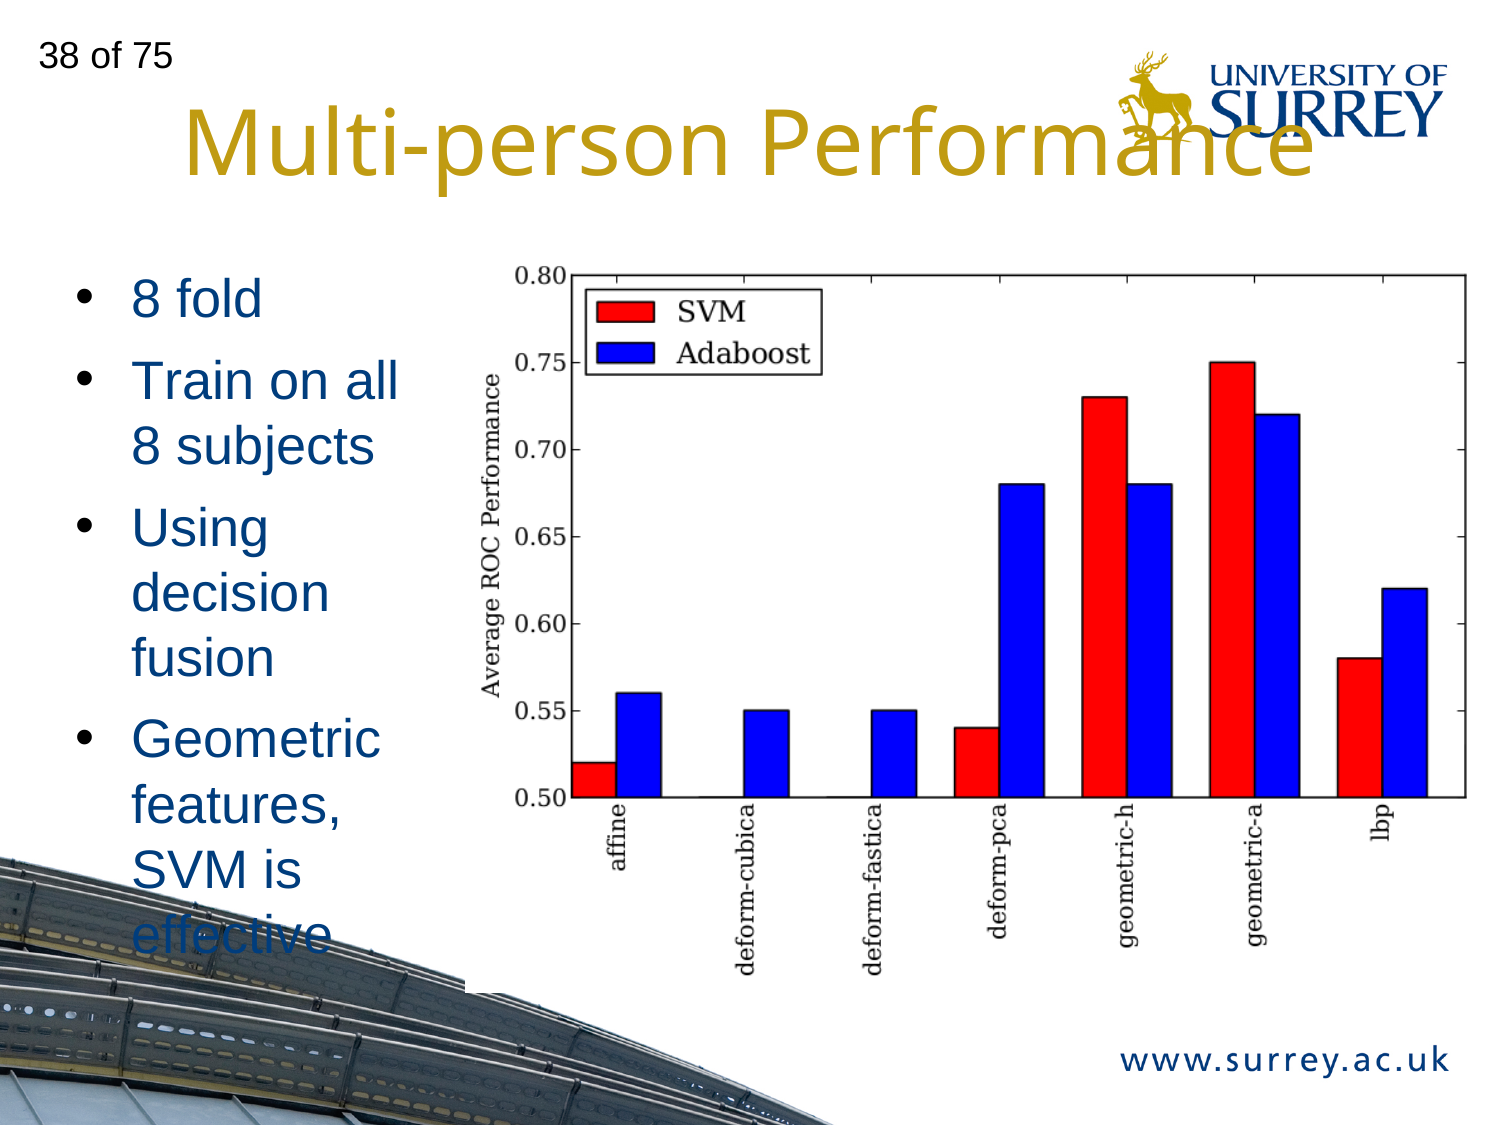

# Multi-person Performance
8 fold
Train on all 8 subjects
Using decision fusion
Geometric features, SVM is effective